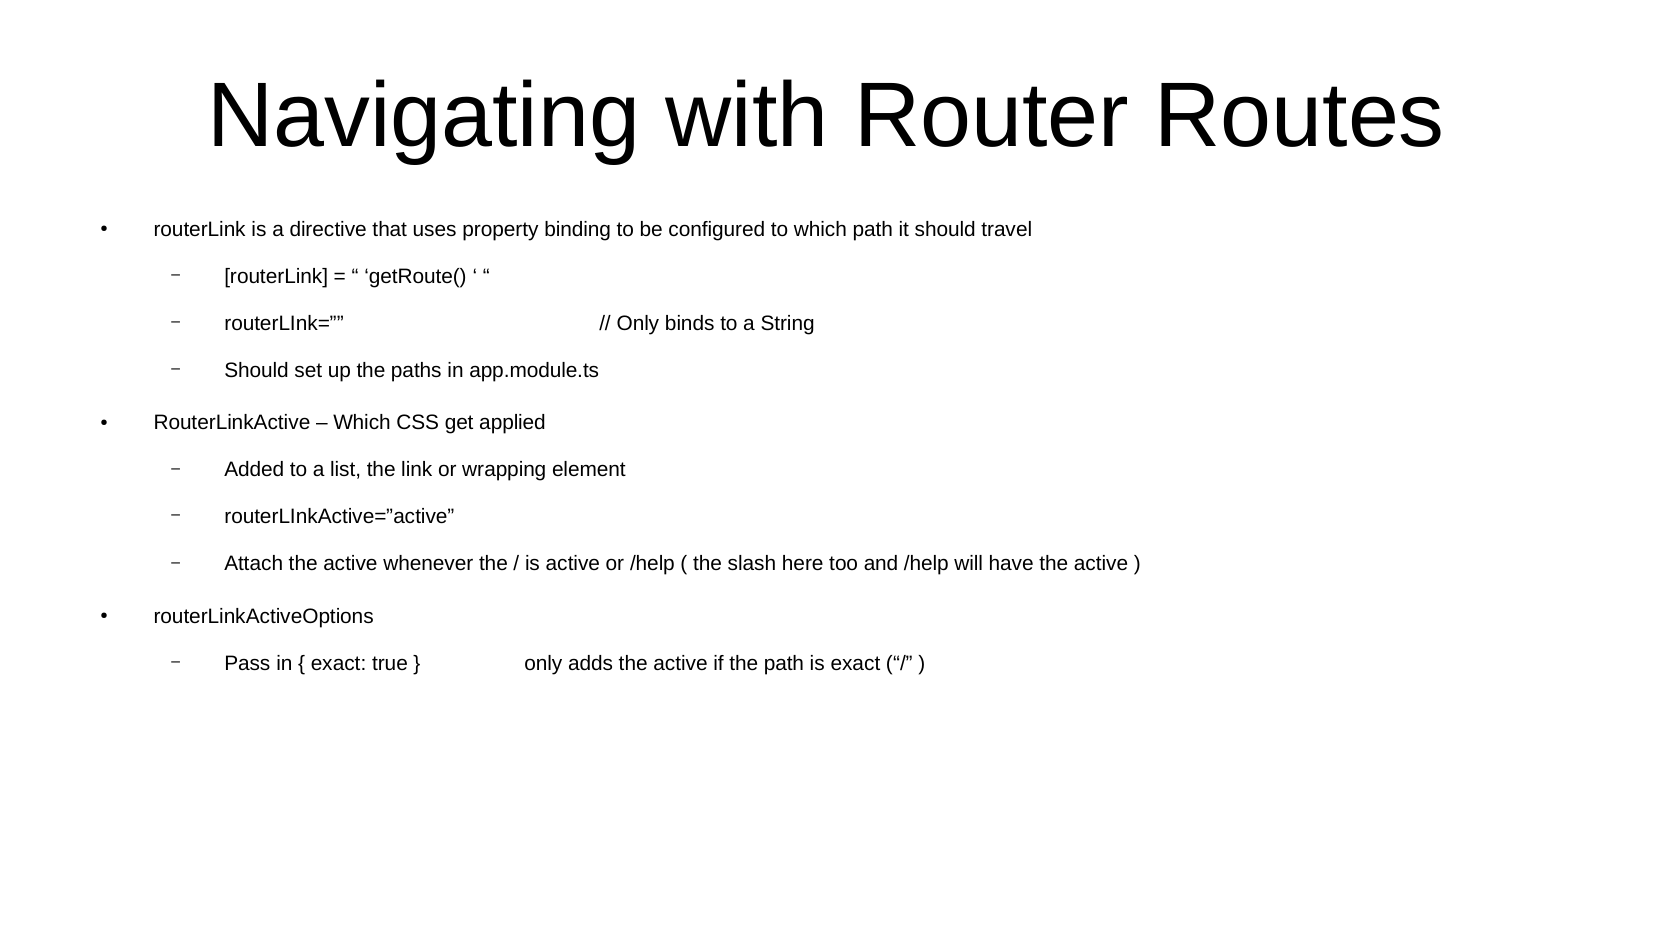

# Navigating with Router Routes
routerLink is a directive that uses property binding to be configured to which path it should travel
[routerLink] = “ ‘getRoute() ‘ “
routerLInk=””				// Only binds to a String
Should set up the paths in app.module.ts
RouterLinkActive – Which CSS get applied
Added to a list, the link or wrapping element
routerLInkActive=”active”
Attach the active whenever the / is active or /help ( the slash here too and /help will have the active )
routerLinkActiveOptions
Pass in { exact: true }		only adds the active if the path is exact (“/” )